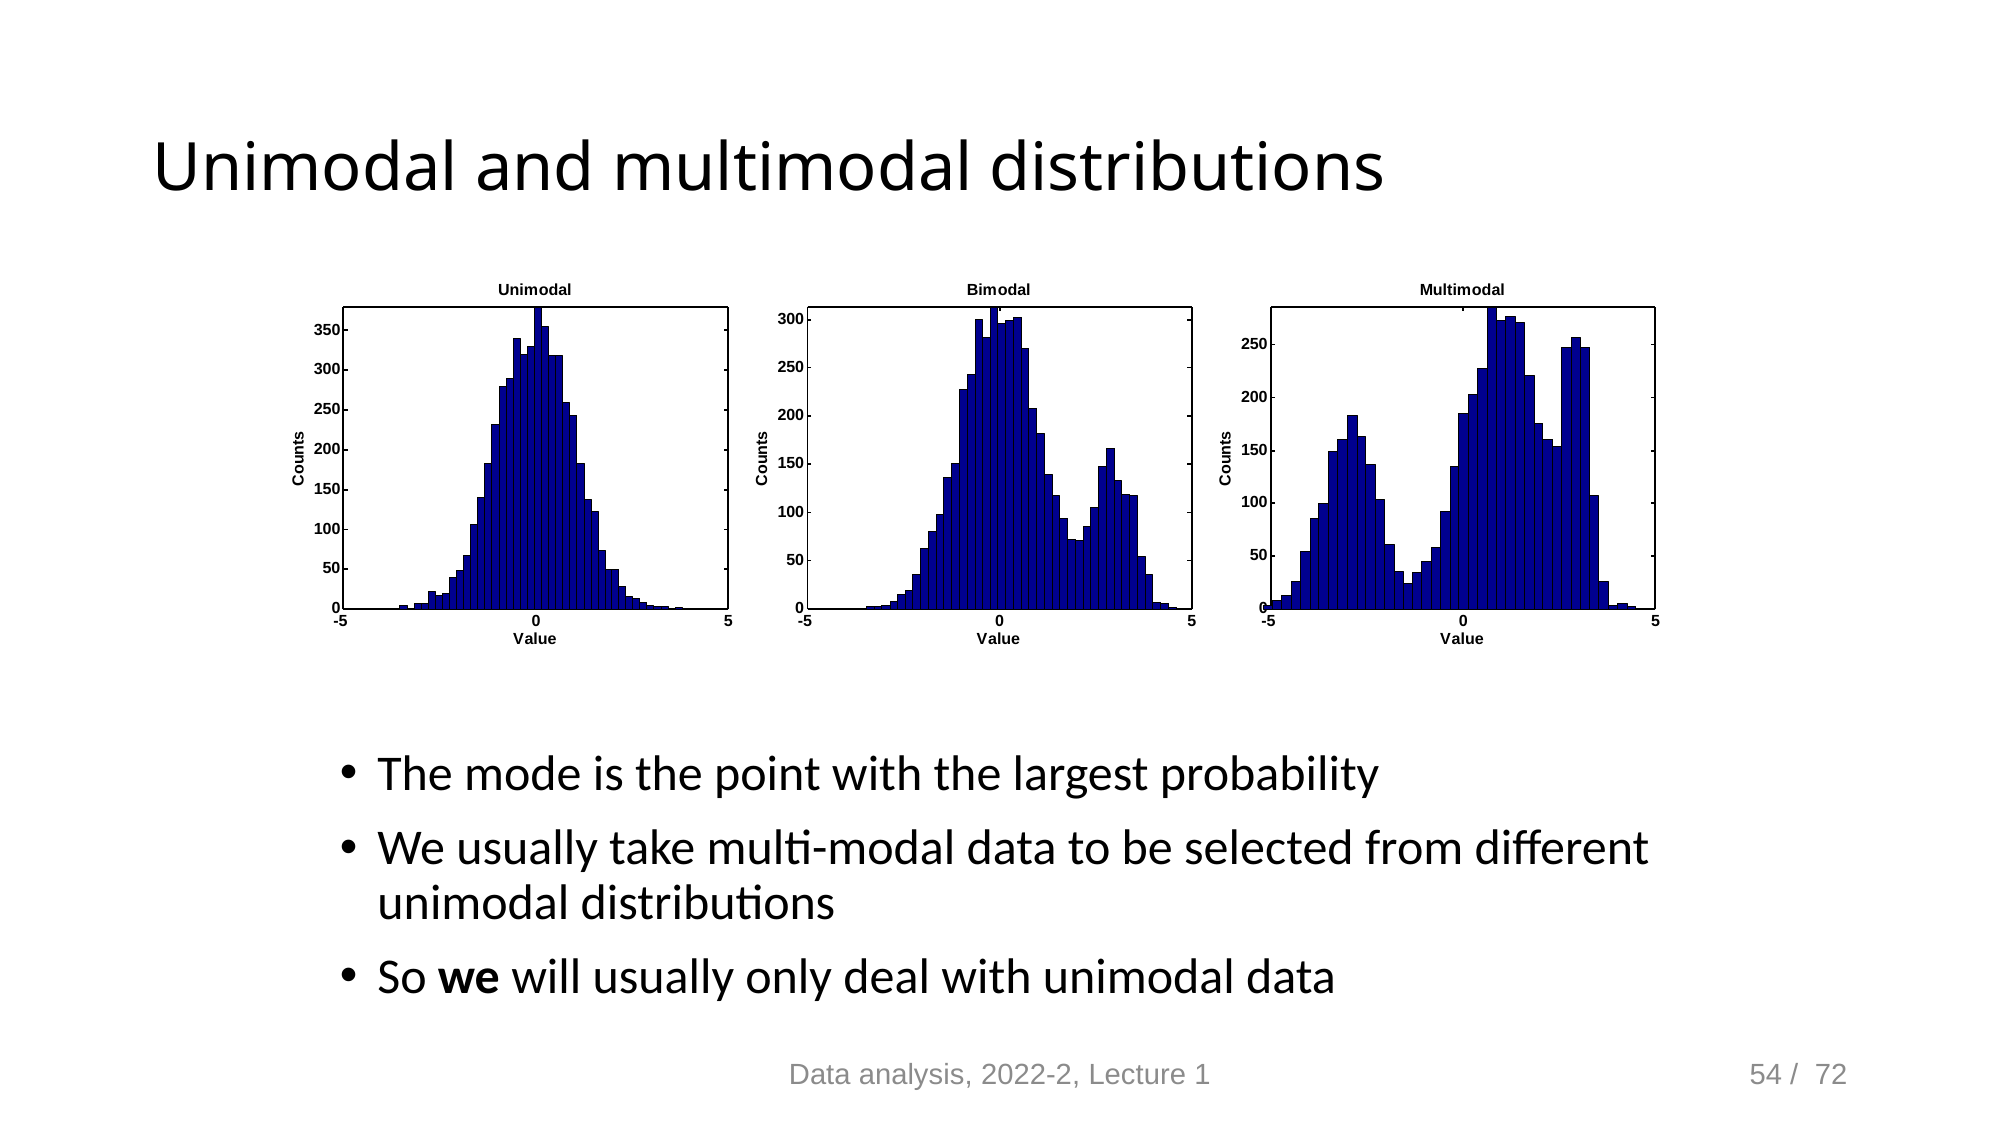

# Unimodal and multimodal distributions
The mode is the point with the largest probability
We usually take multi-modal data to be selected from different unimodal distributions
So we will usually only deal with unimodal data
Data analysis, 2022-2, Lecture 1